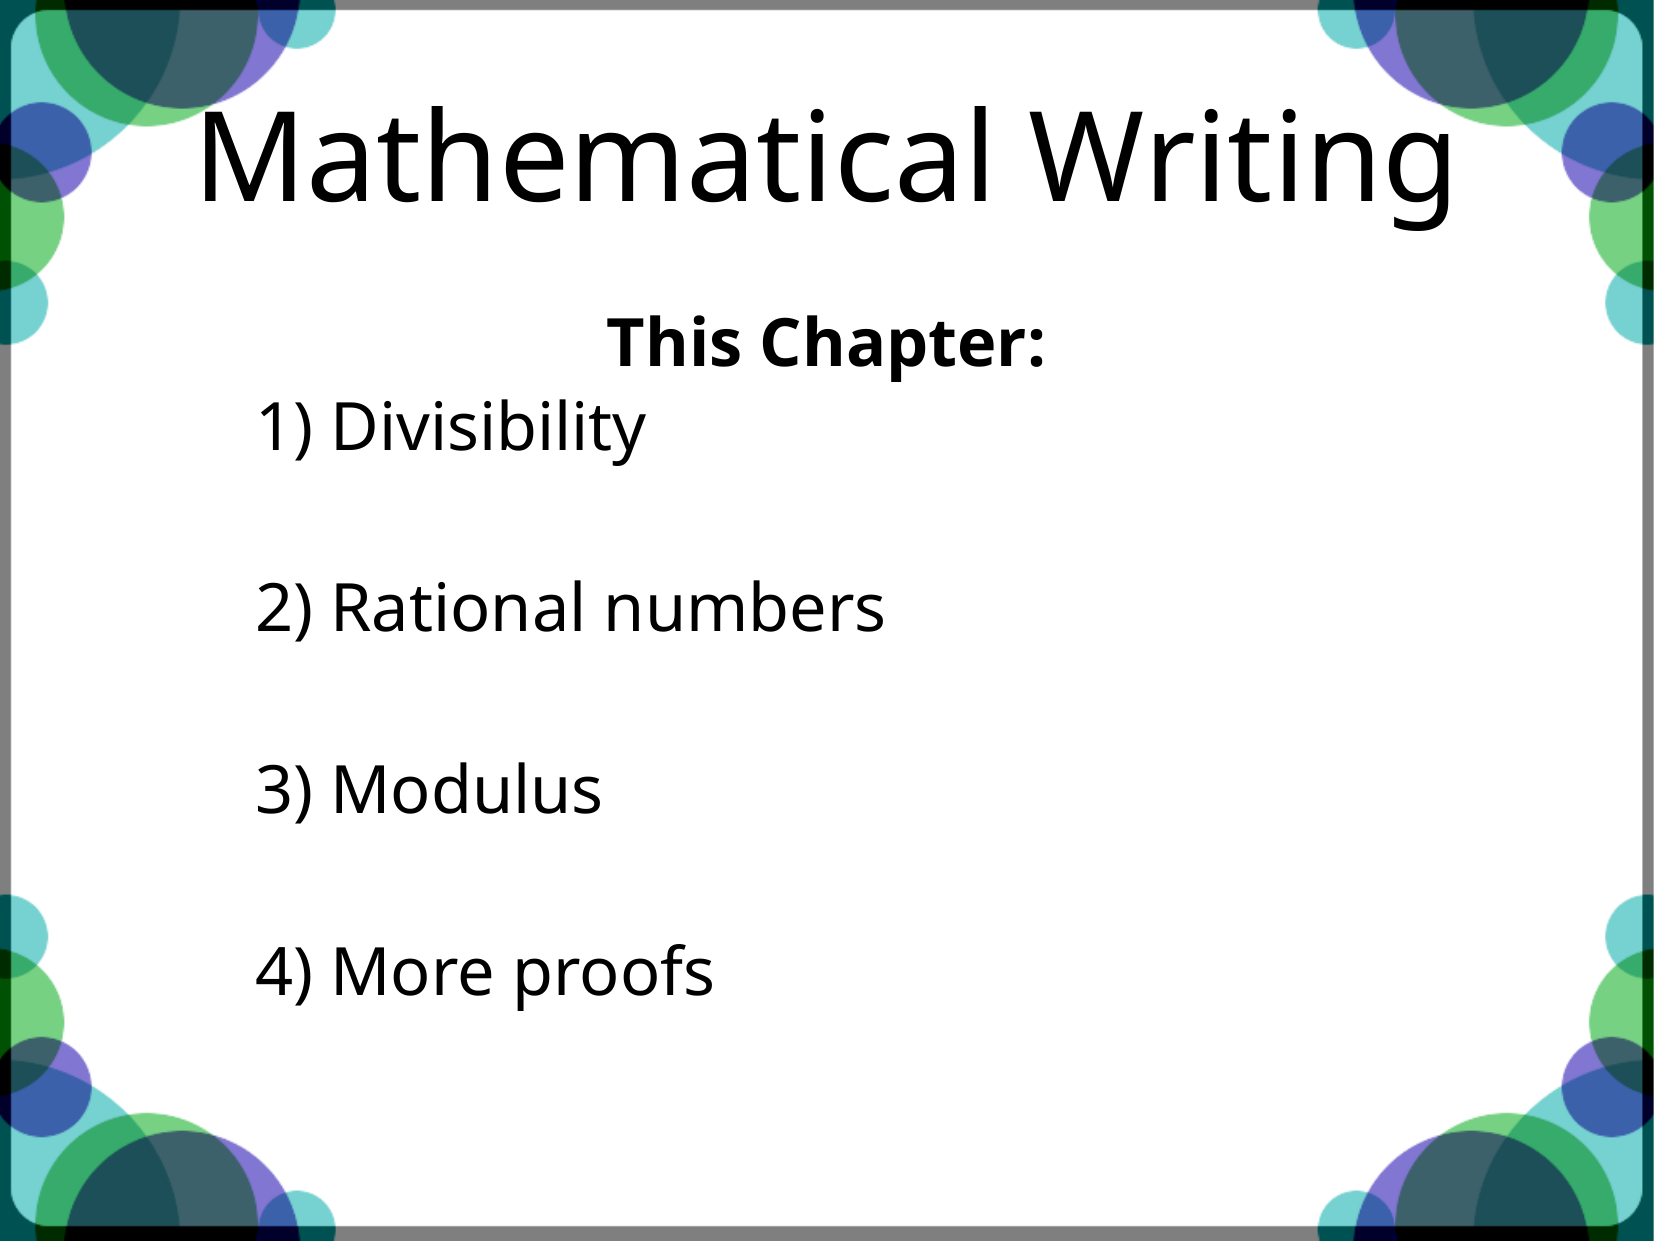

# Mathematical Writing
This Chapter:
 Divisibility
 Rational numbers
 Modulus
 More proofs